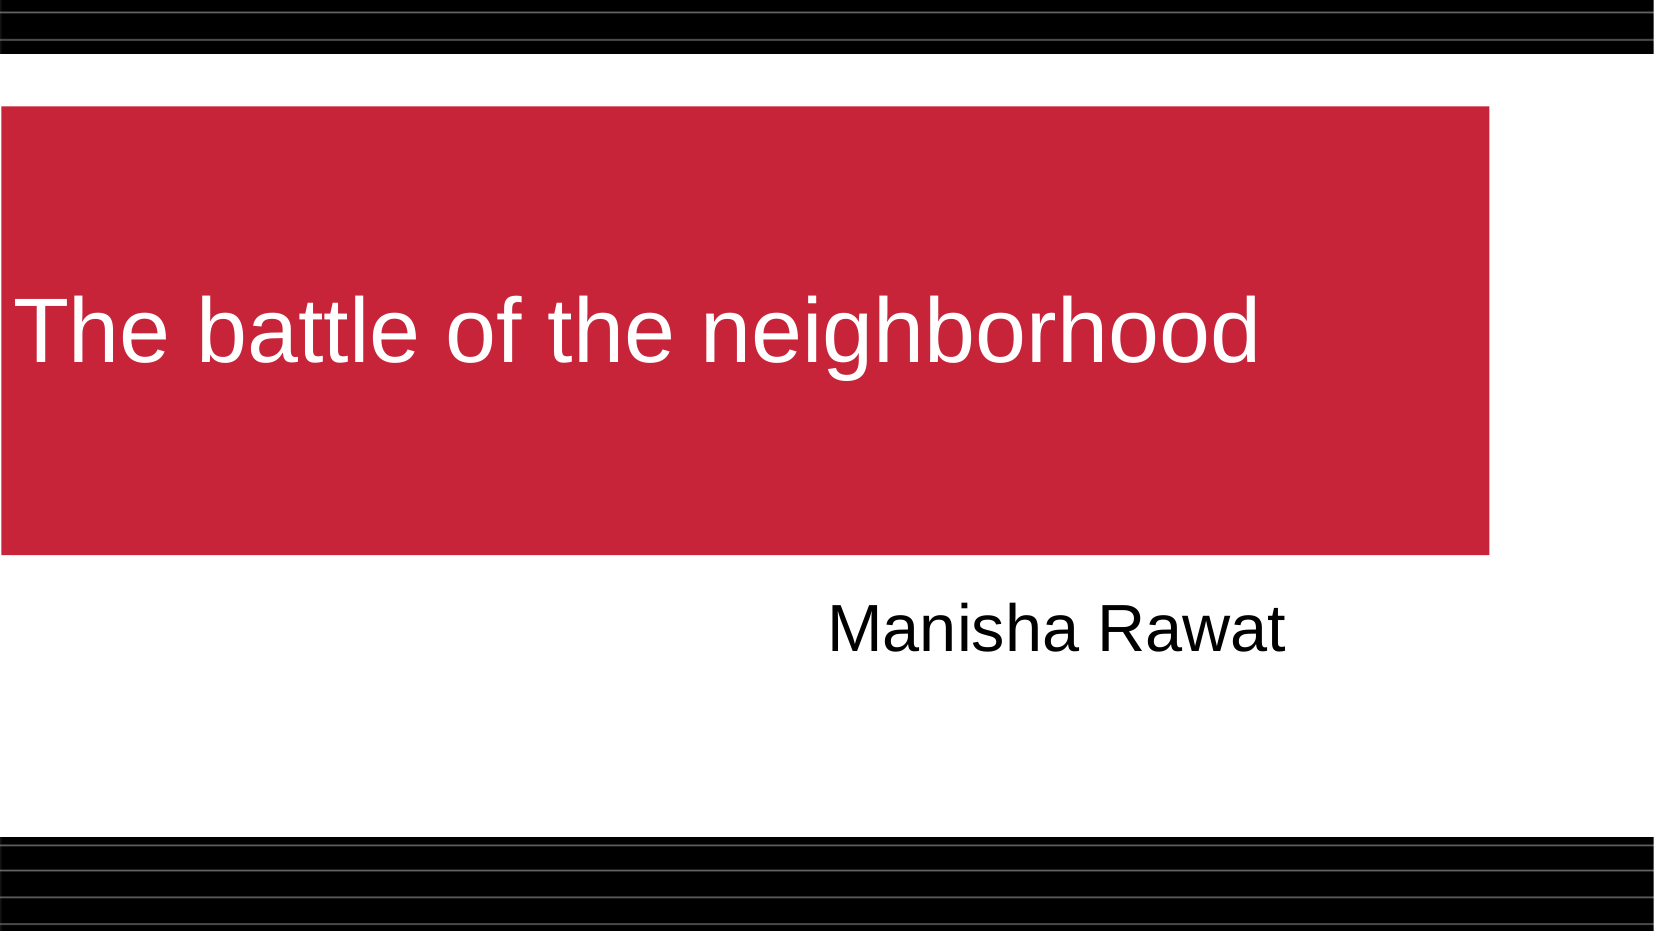

# The battle of the neighborhood
Manisha Rawat